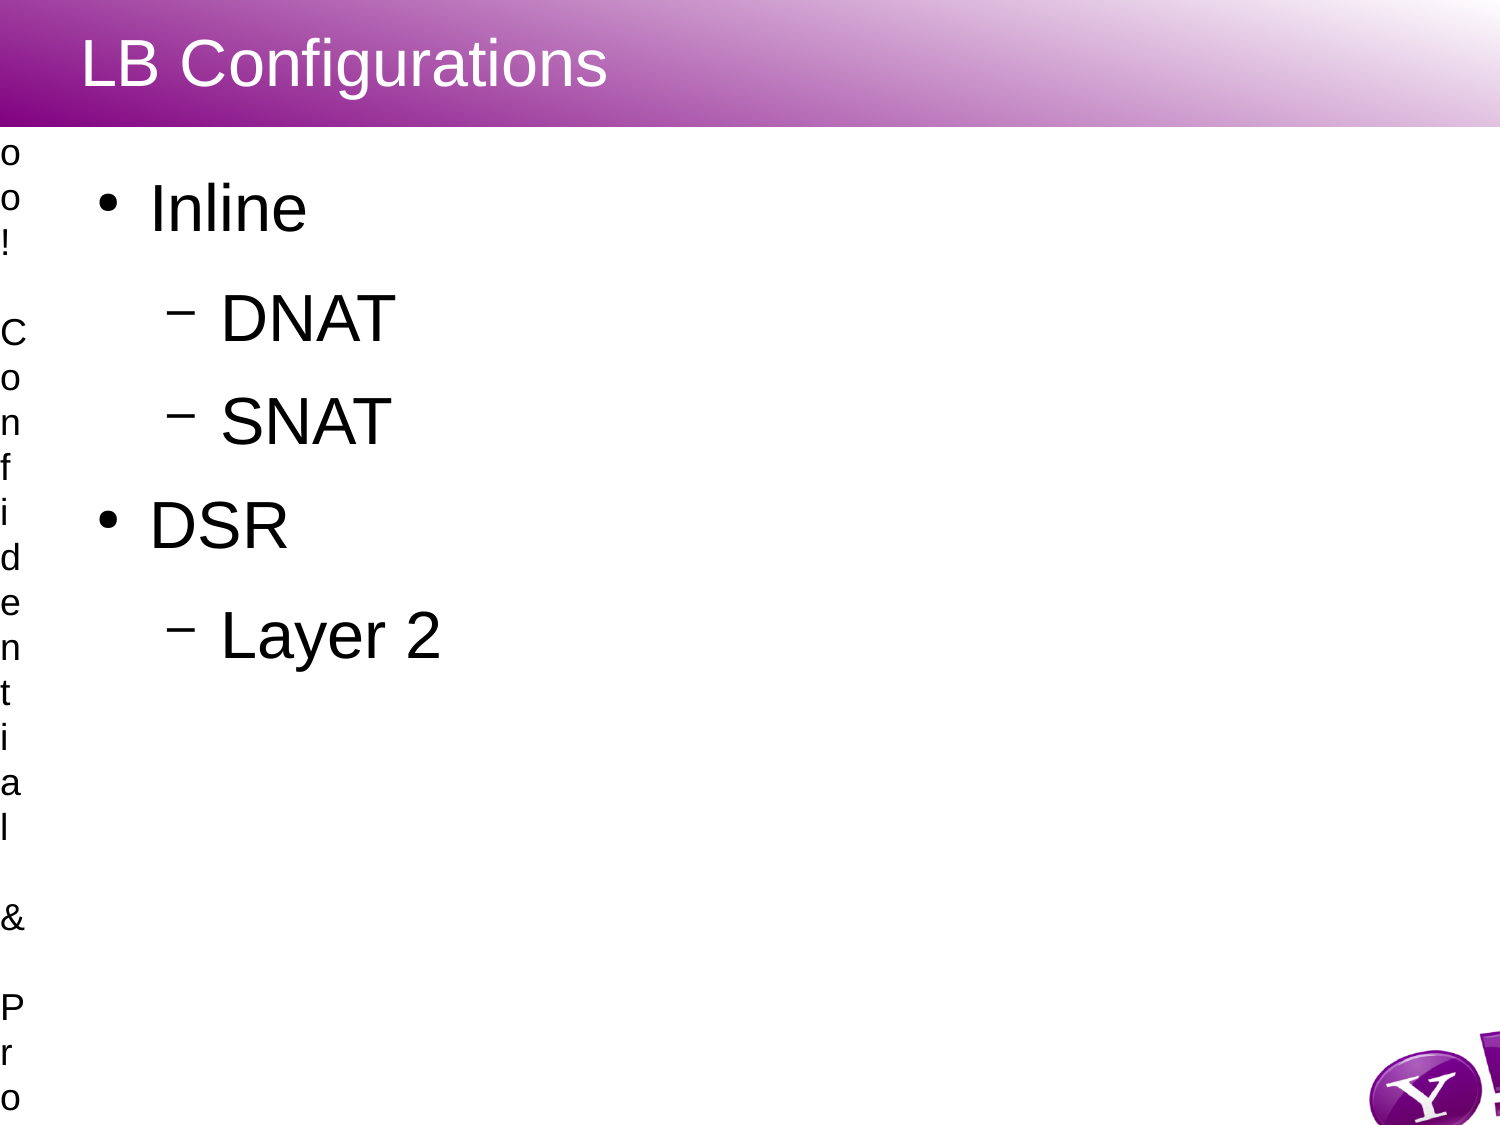

LB Configurations
5
#
Inline
DNAT
SNAT
DSR
Layer 2